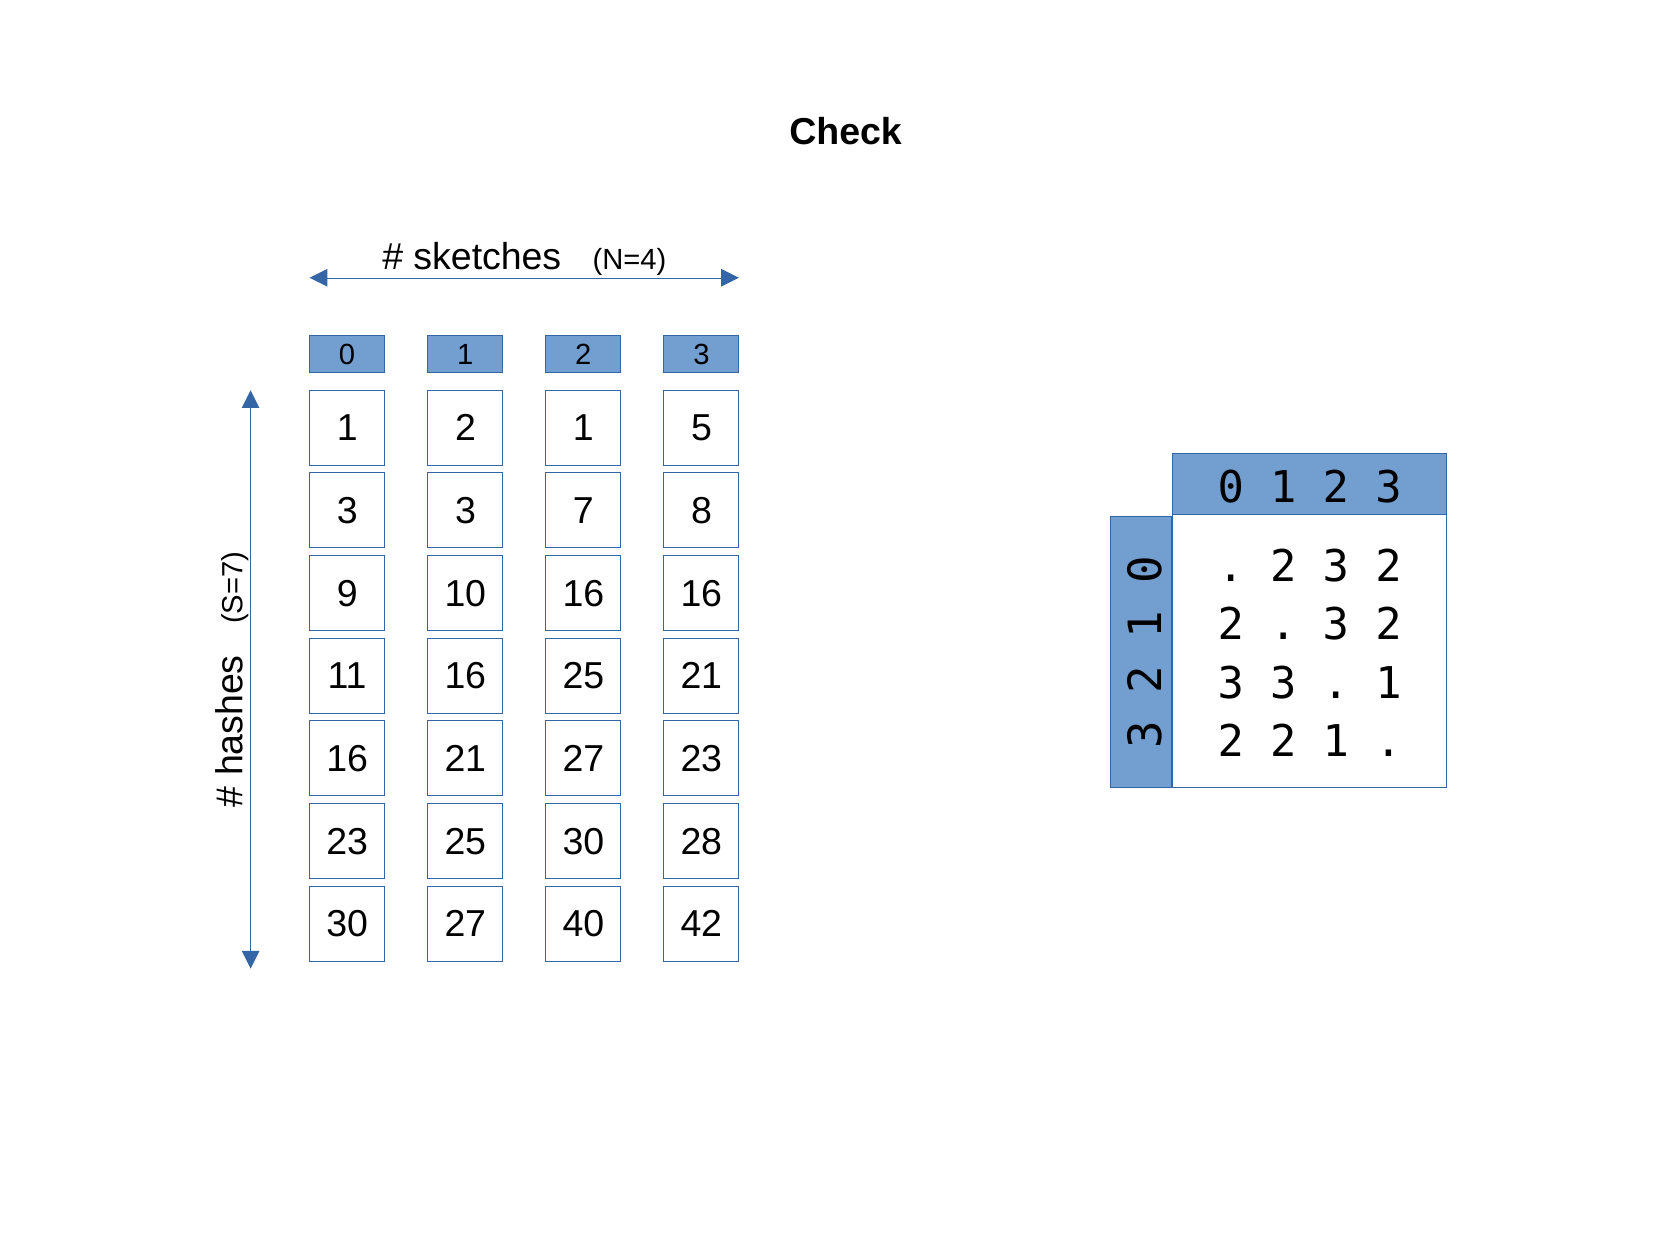

Check
# sketches (N=4)
0
1
2
3
# hashes (S=7)
1
3
9
11
16
23
30
2
3
10
16
21
25
27
1
7
16
25
27
30
40
5
8
16
21
23
28
42
0 1 2 3
. 2 3 2
2 . 3 2
3 3 . 1
2 2 1 .
3 2 1 0